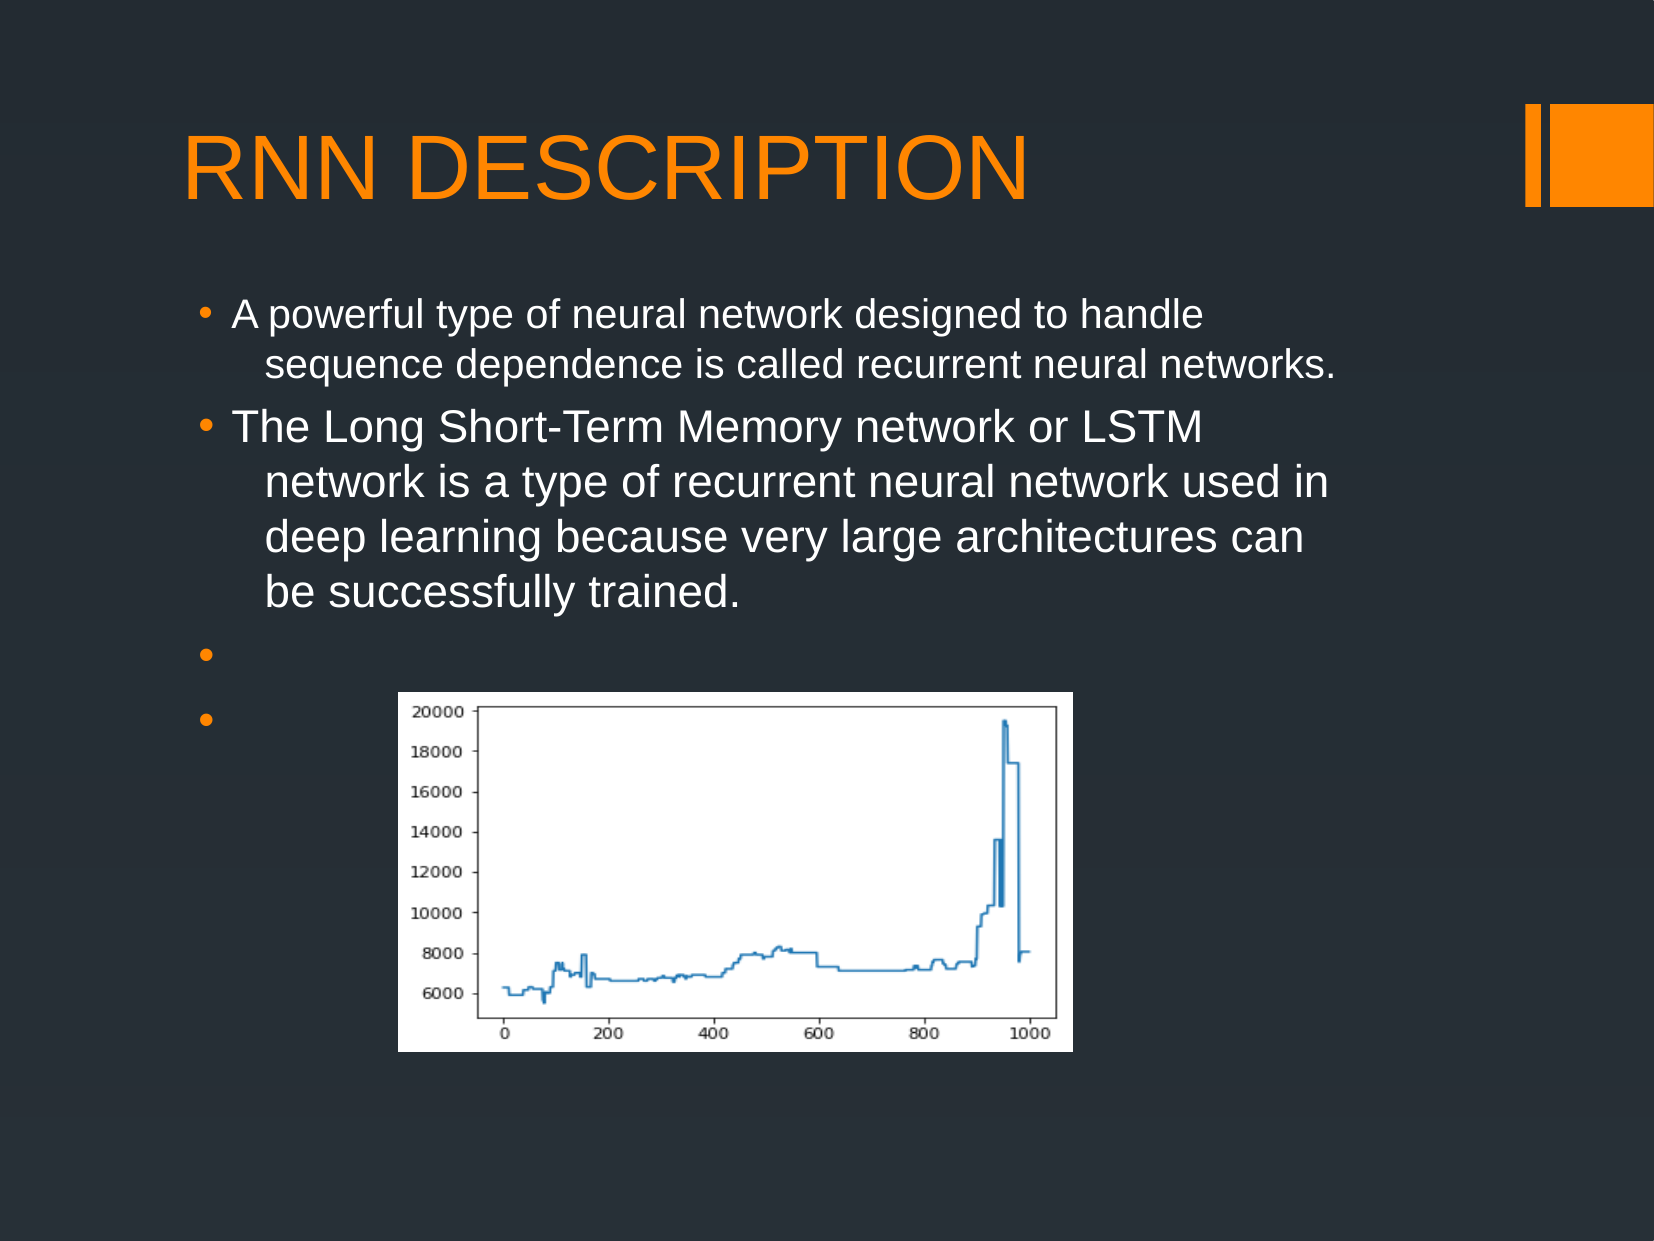

# RNN DESCRIPTION
A powerful type of neural network designed to handle sequence dependence is called recurrent neural networks.
The Long Short-Term Memory network or LSTM network is a type of recurrent neural network used in deep learning because very large architectures can be successfully trained.